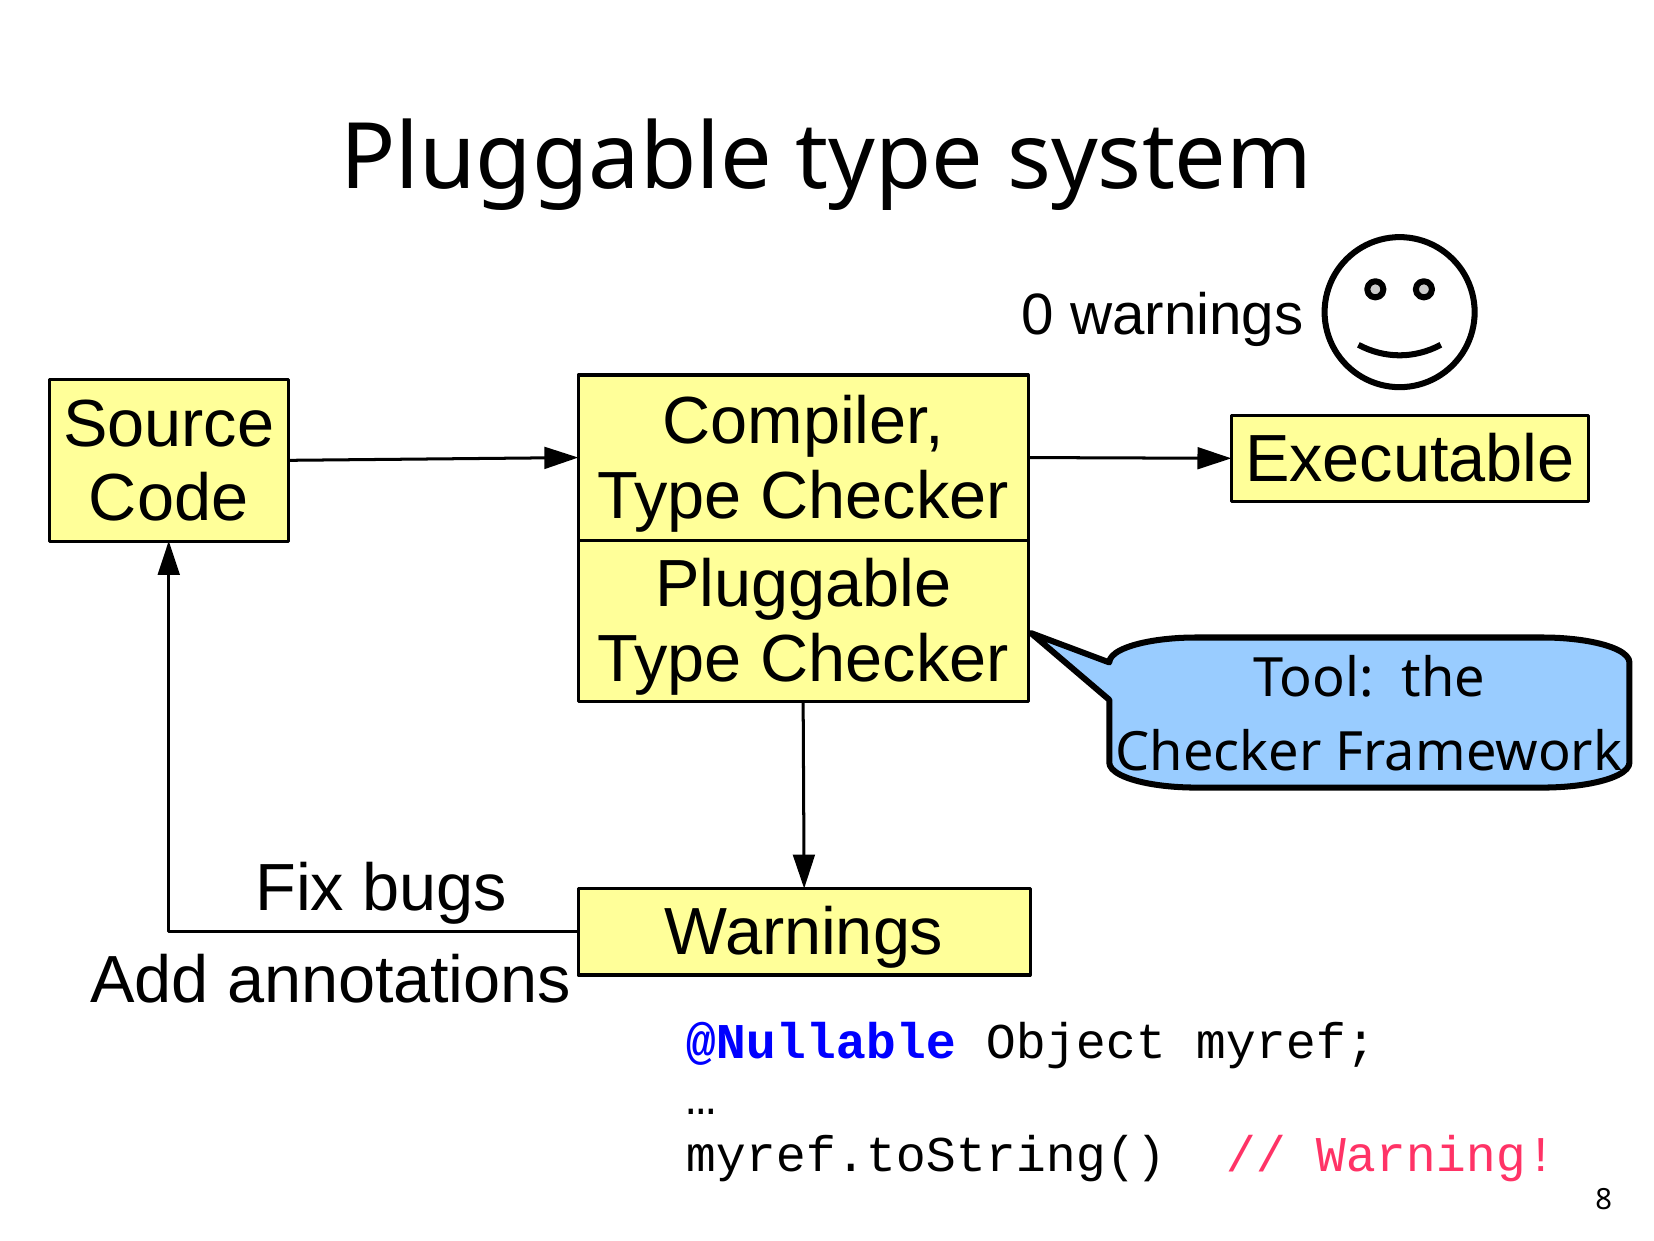

# Pluggable type system
0 warnings
Compiler,
Type Checker
Source
Code
Executable
Pluggable
Type Checker
Tool: the
Checker Framework
Fix bugs
Warnings
Add annotations
@Nullable Object myref;
…
myref.toString() // Warning!
8